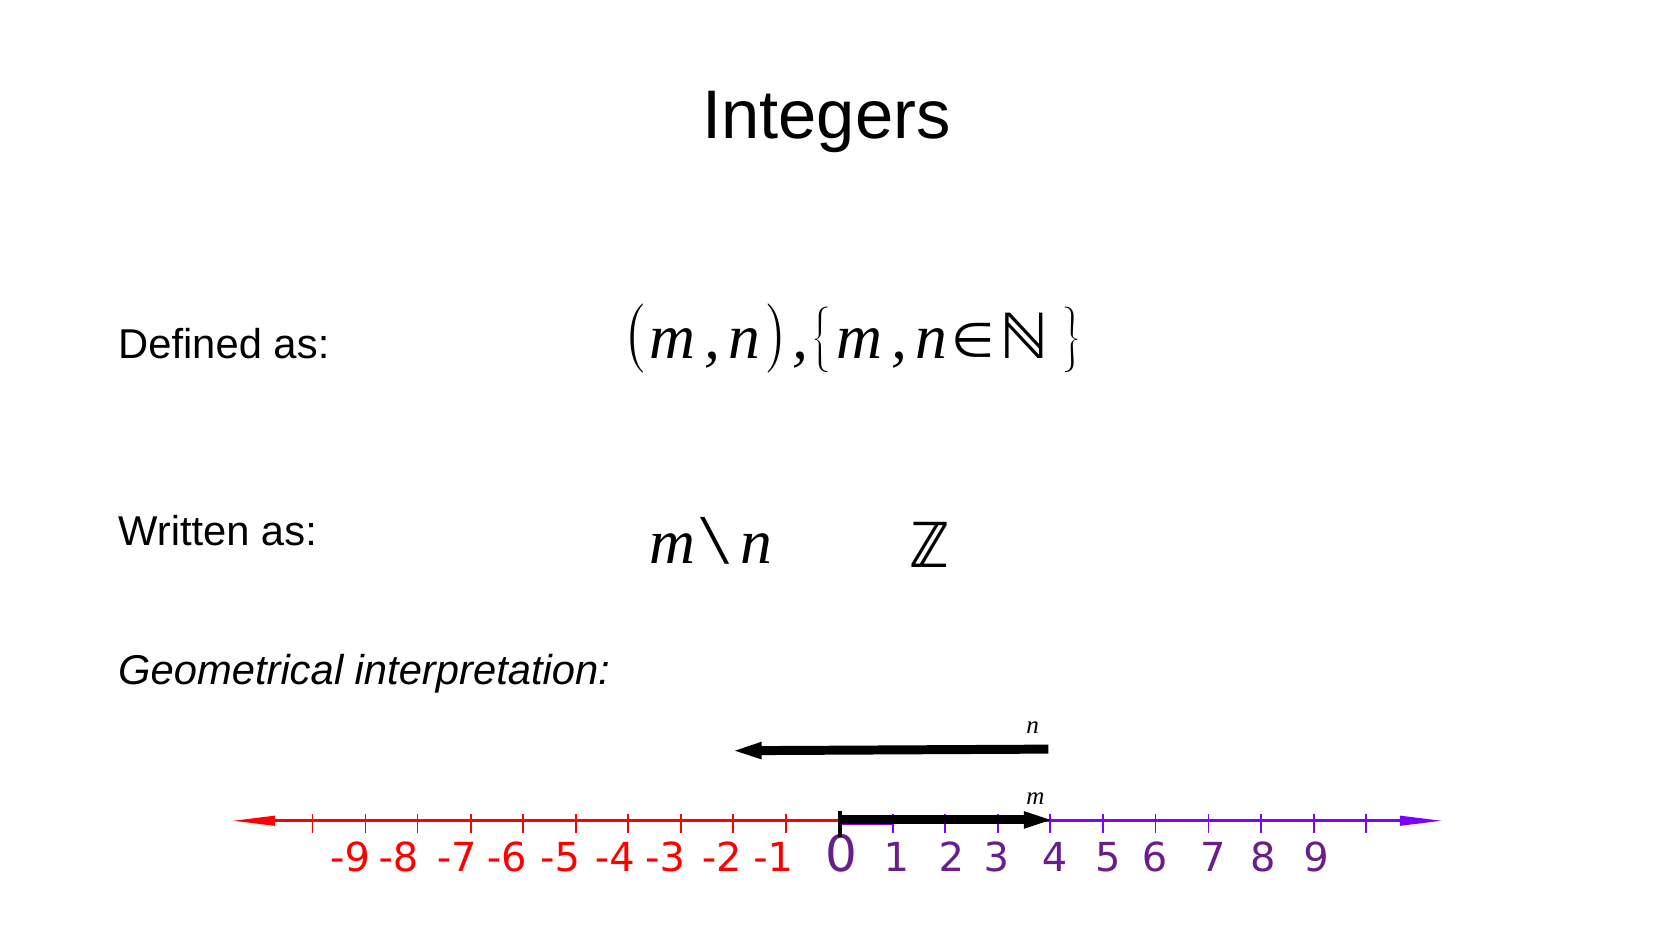

Integers
# Defined as:
Written as:
Geometrical interpretation: